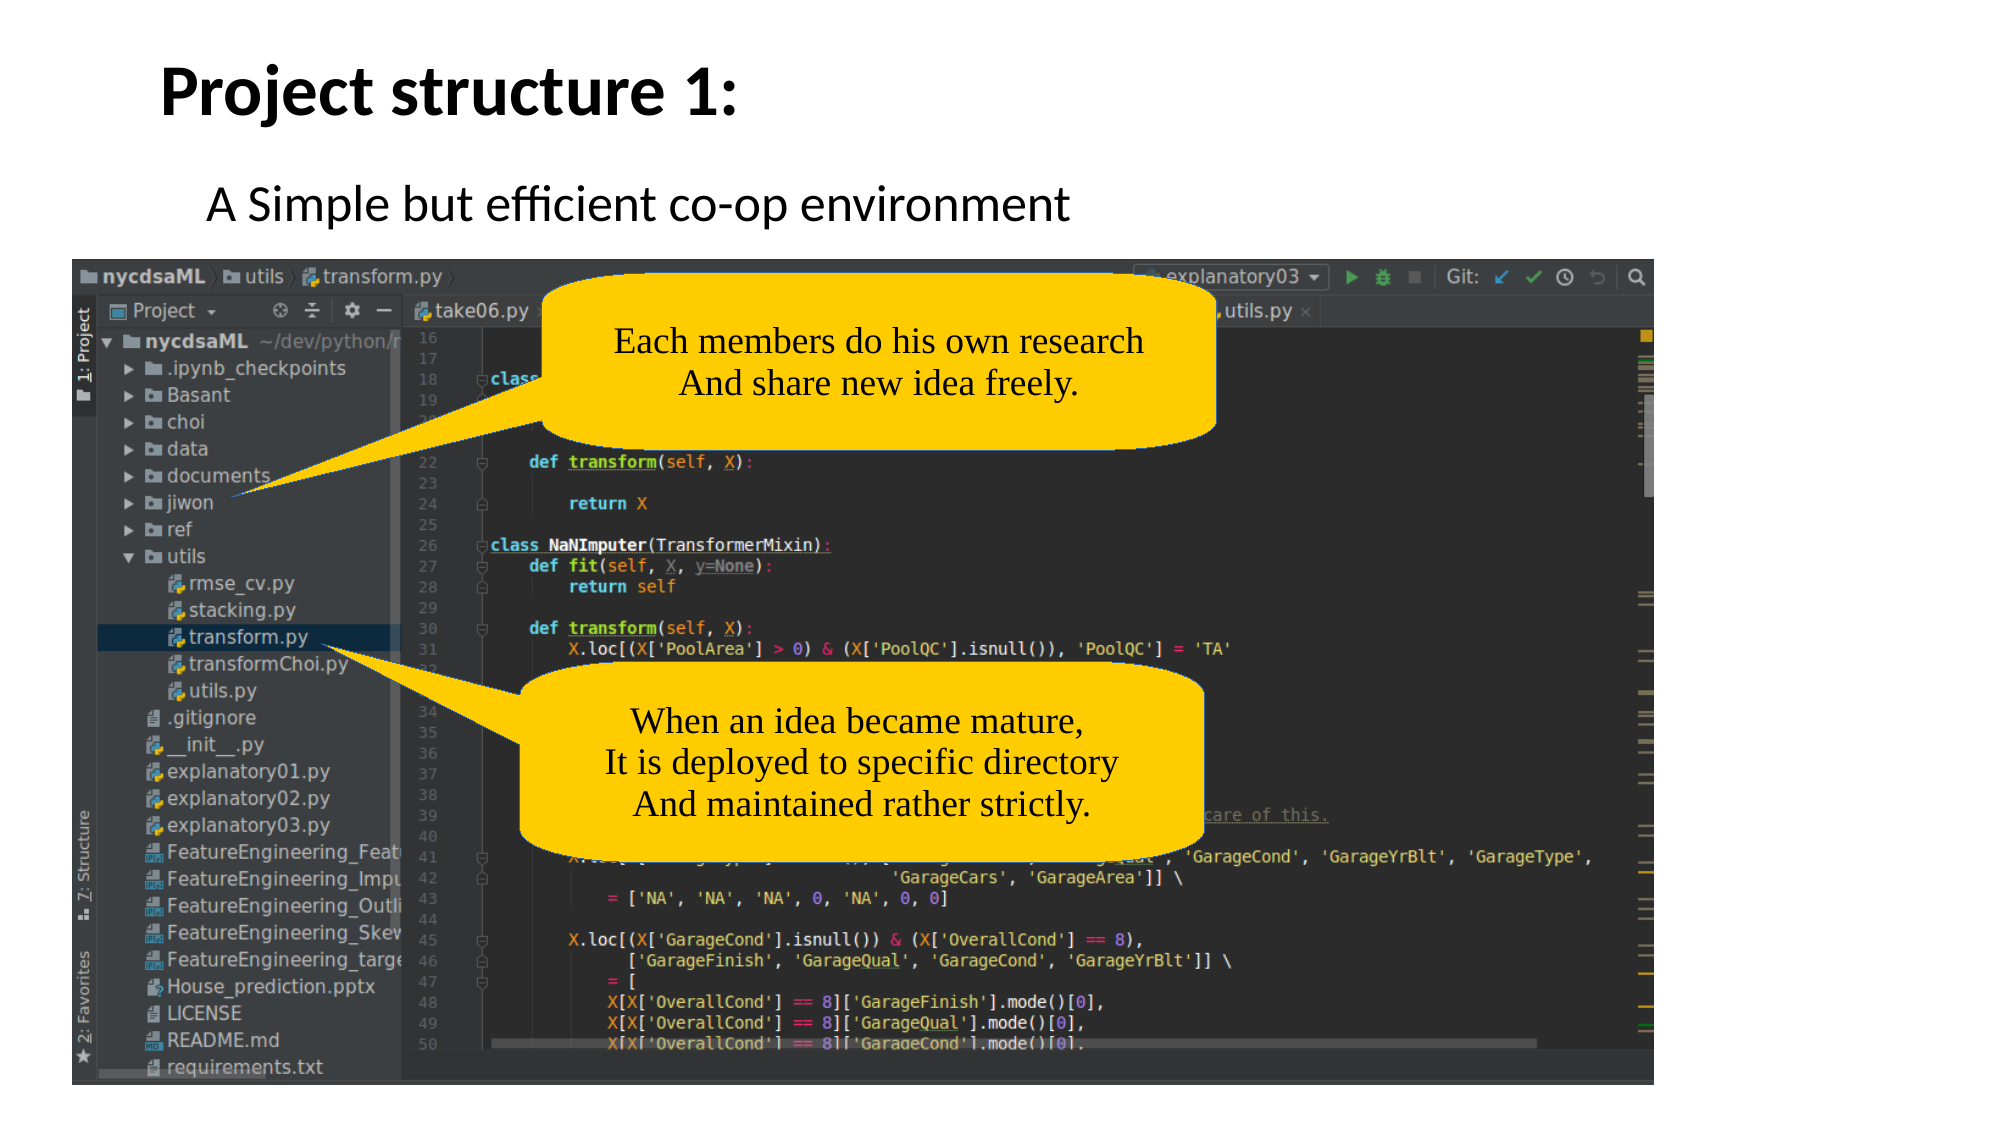

Project structure 1:
A Simple but efficient co-op environment
Each members do his own research
And share new idea freely.
When an idea became mature,
It is deployed to specific directory
And maintained rather strictly.